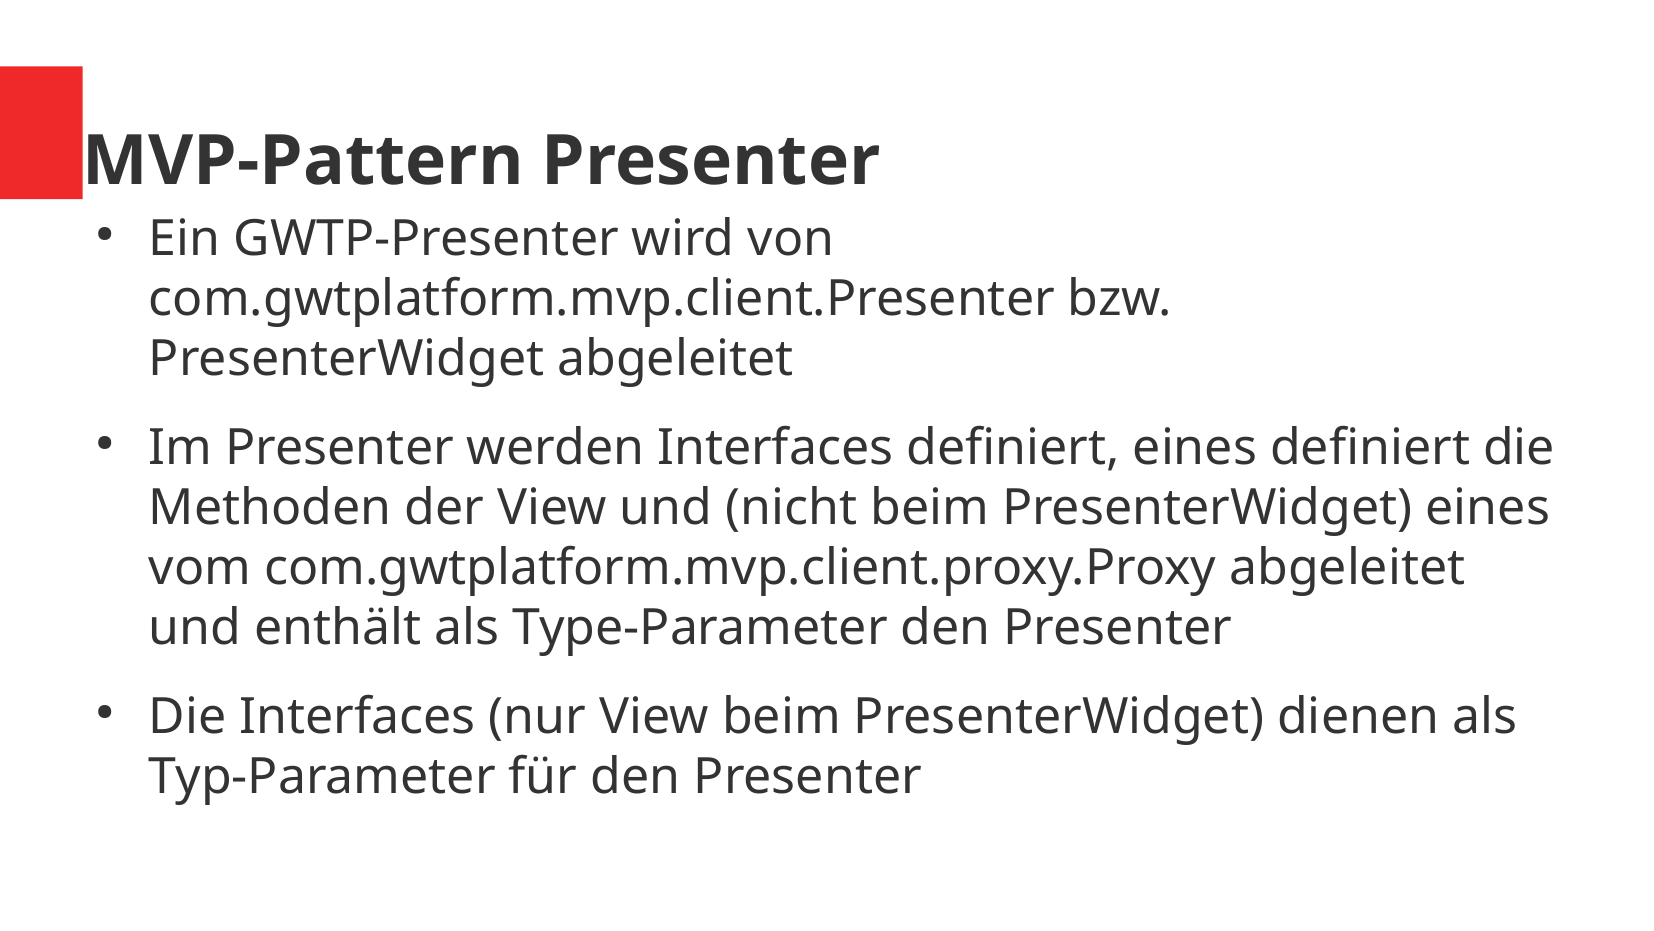

# MVP-Pattern Presenter
Ein GWTP-Presenter wird von com.gwtplatform.mvp.client.Presenter bzw. PresenterWidget abgeleitet
Im Presenter werden Interfaces definiert, eines definiert die Methoden der View und (nicht beim PresenterWidget) eines vom com.gwtplatform.mvp.client.proxy.Proxy abgeleitet und enthält als Type-Parameter den Presenter
Die Interfaces (nur View beim PresenterWidget) dienen als Typ-Parameter für den Presenter